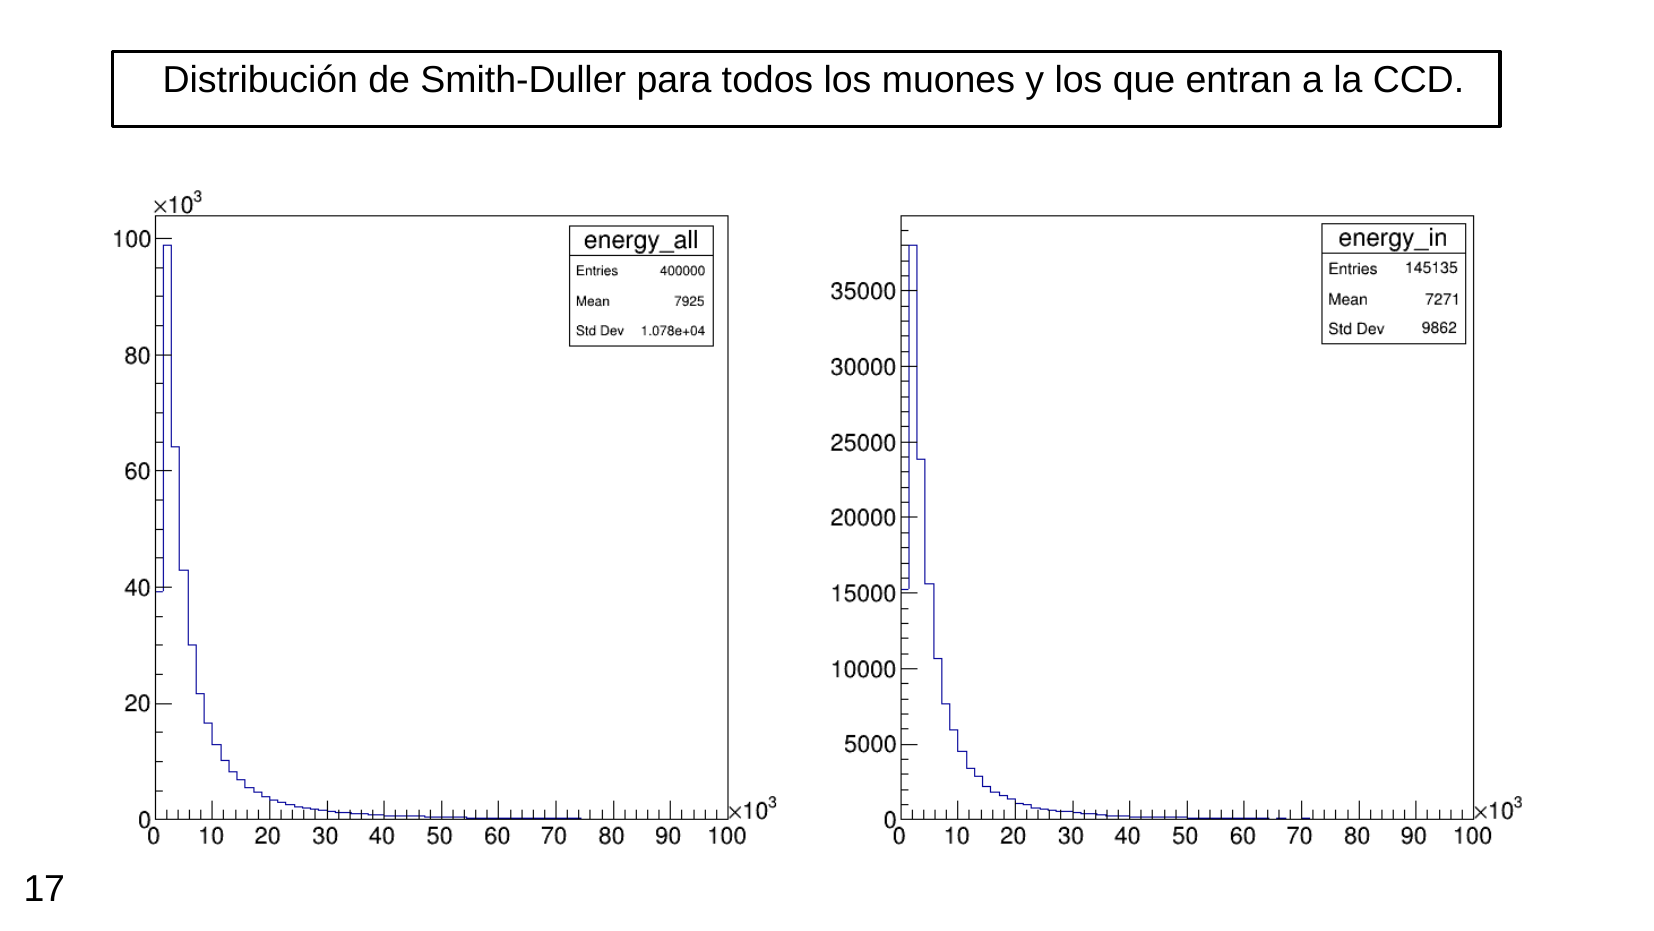

Distribución de Smith-Duller para todos los muones y los que entran a la CCD.